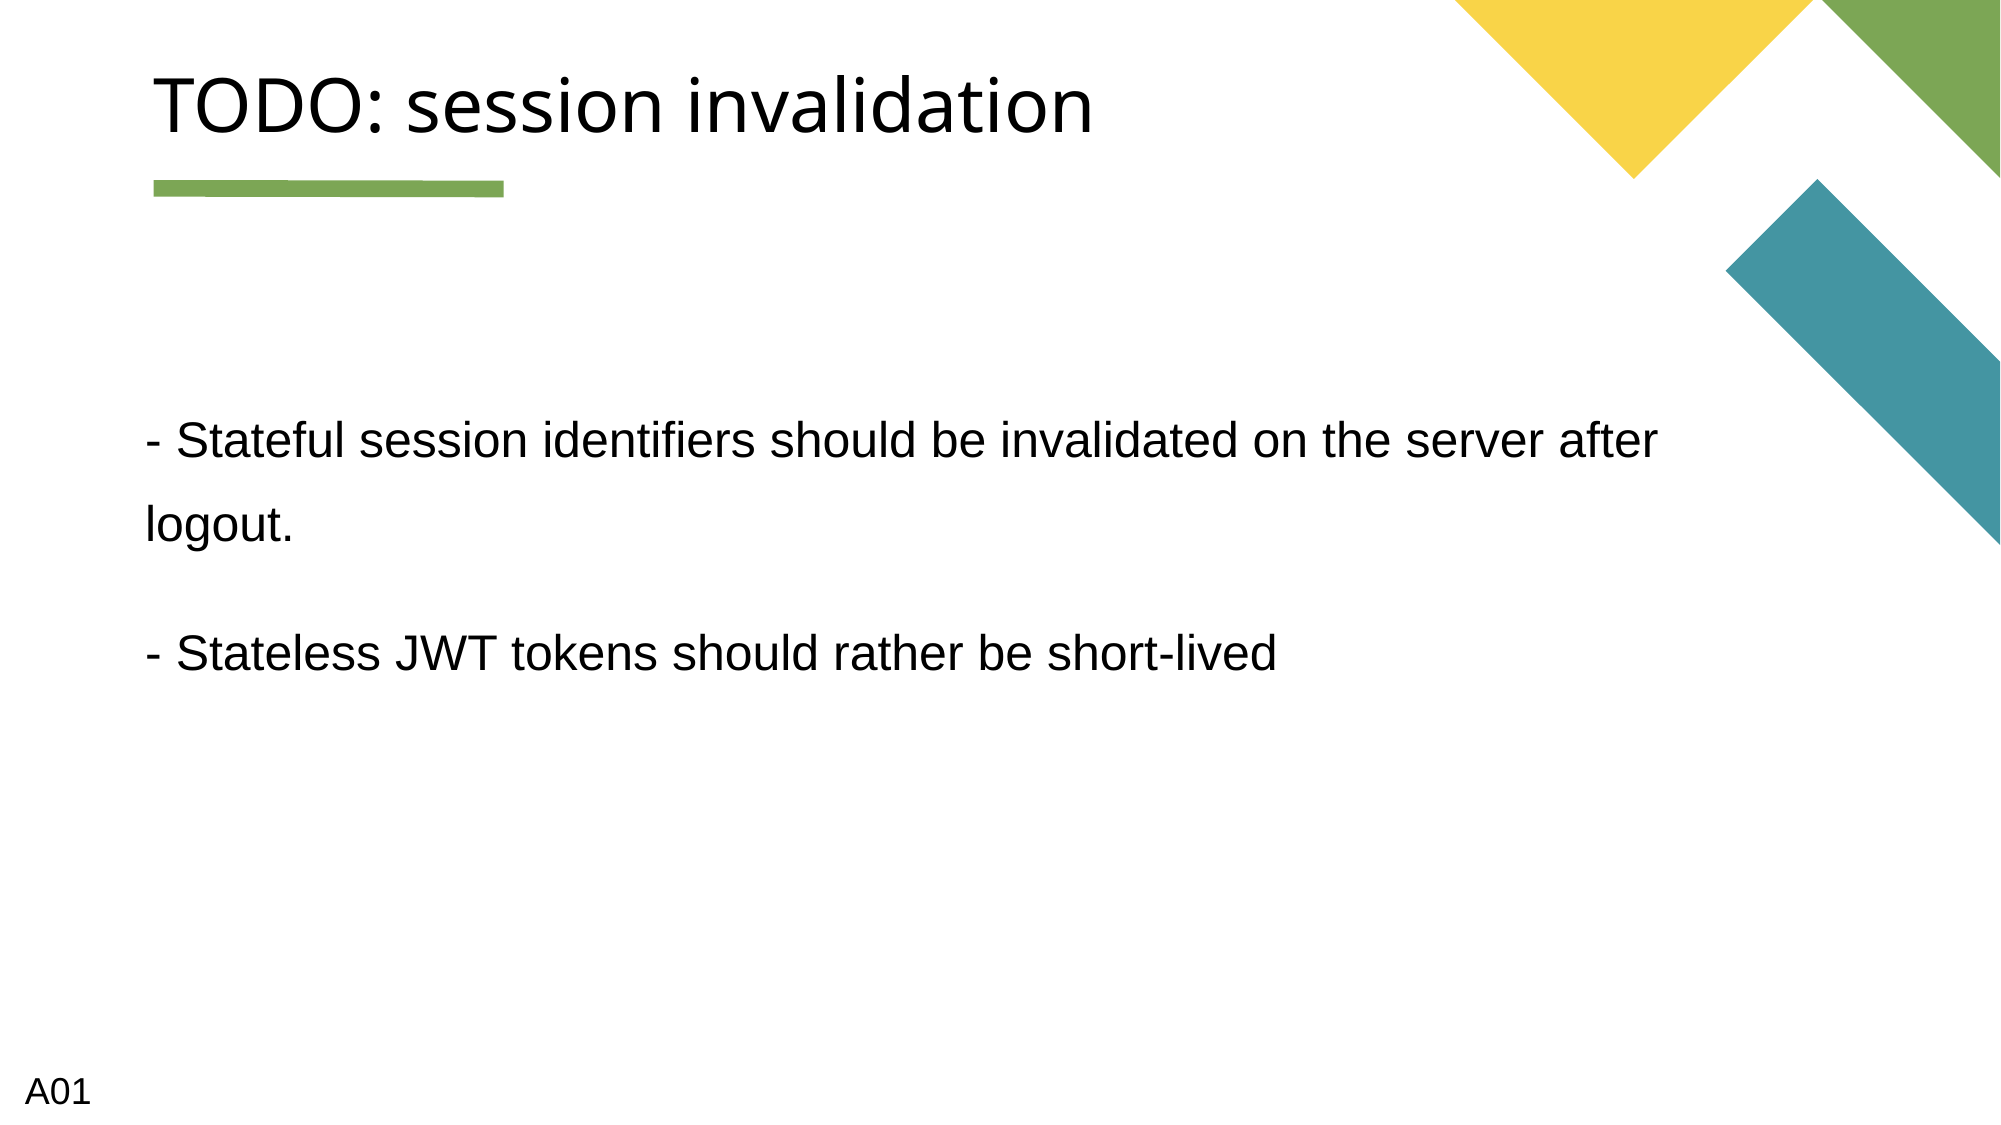

# TODO: session invalidation
- Stateful session identifiers should be invalidated on the server after logout.
- Stateless JWT tokens should rather be short-lived
A01